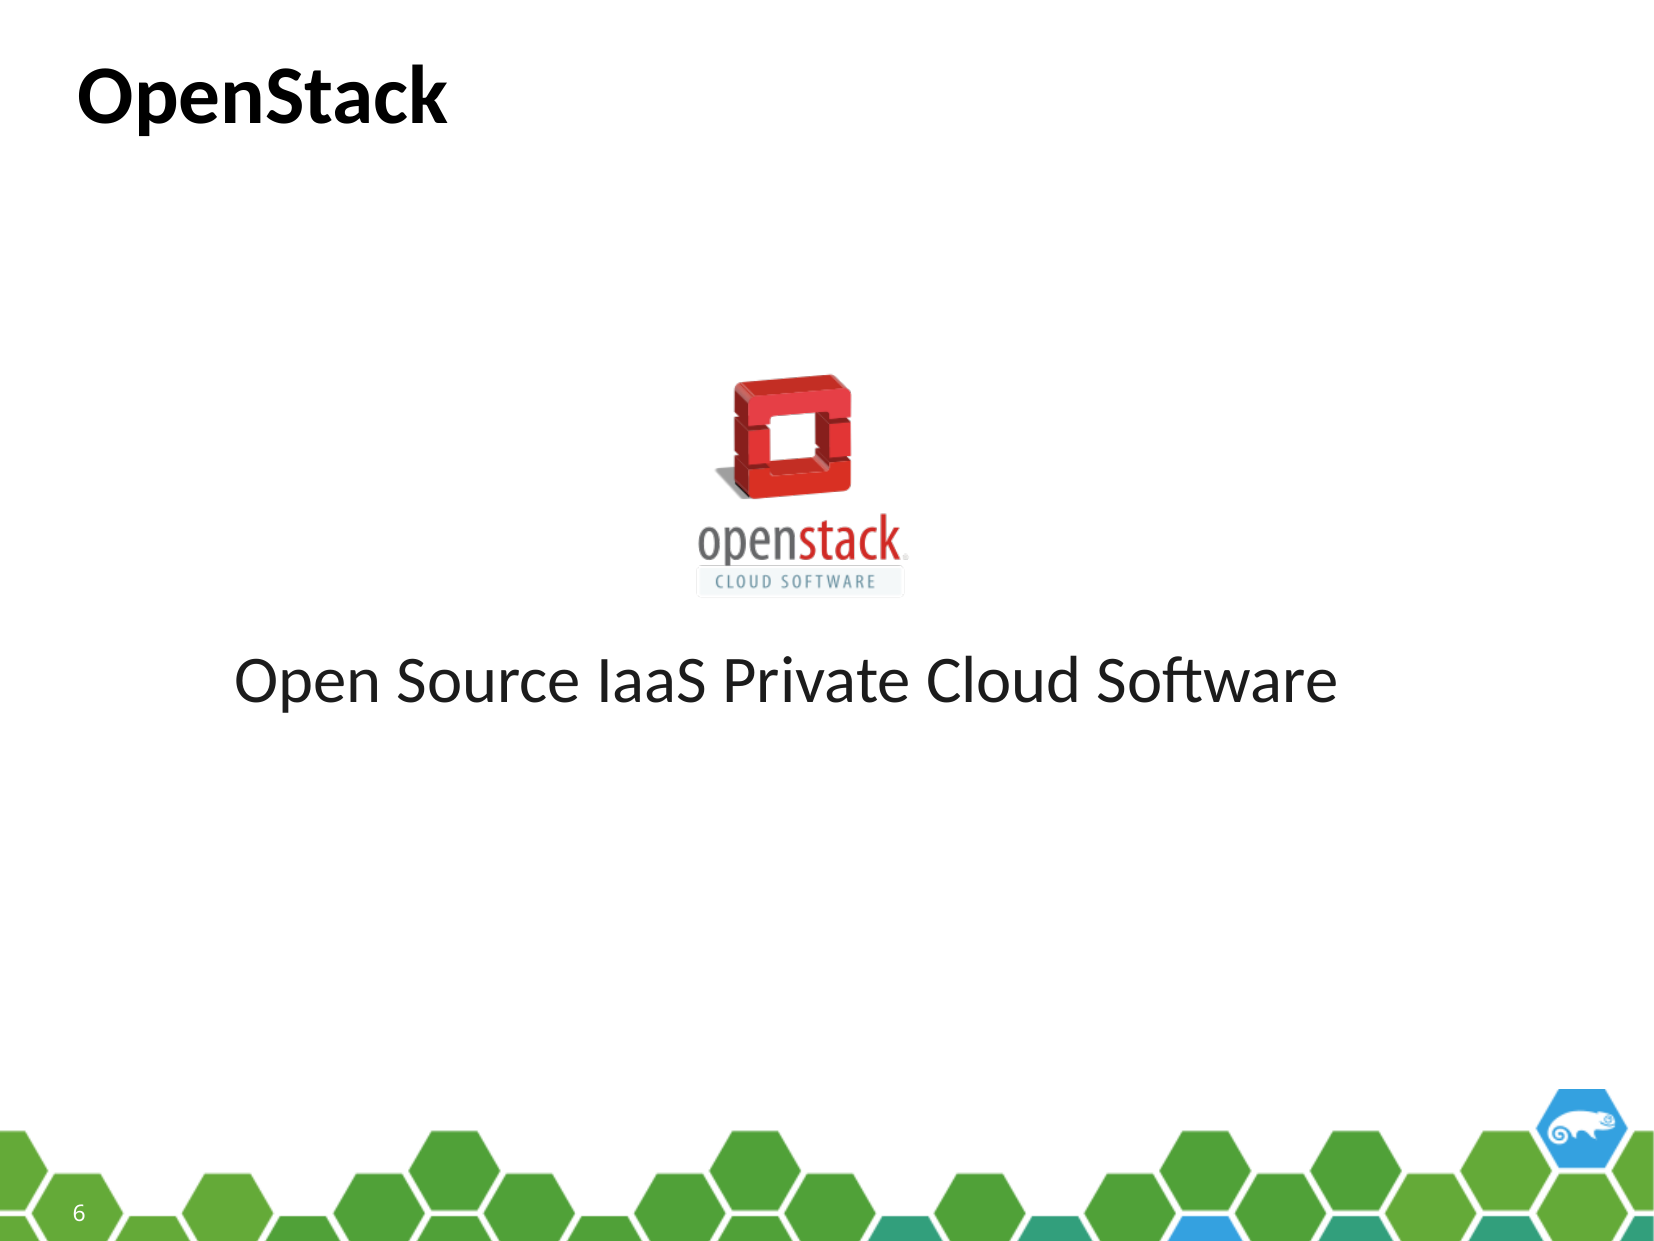

# OpenStack
Open Source IaaS Private Cloud Software